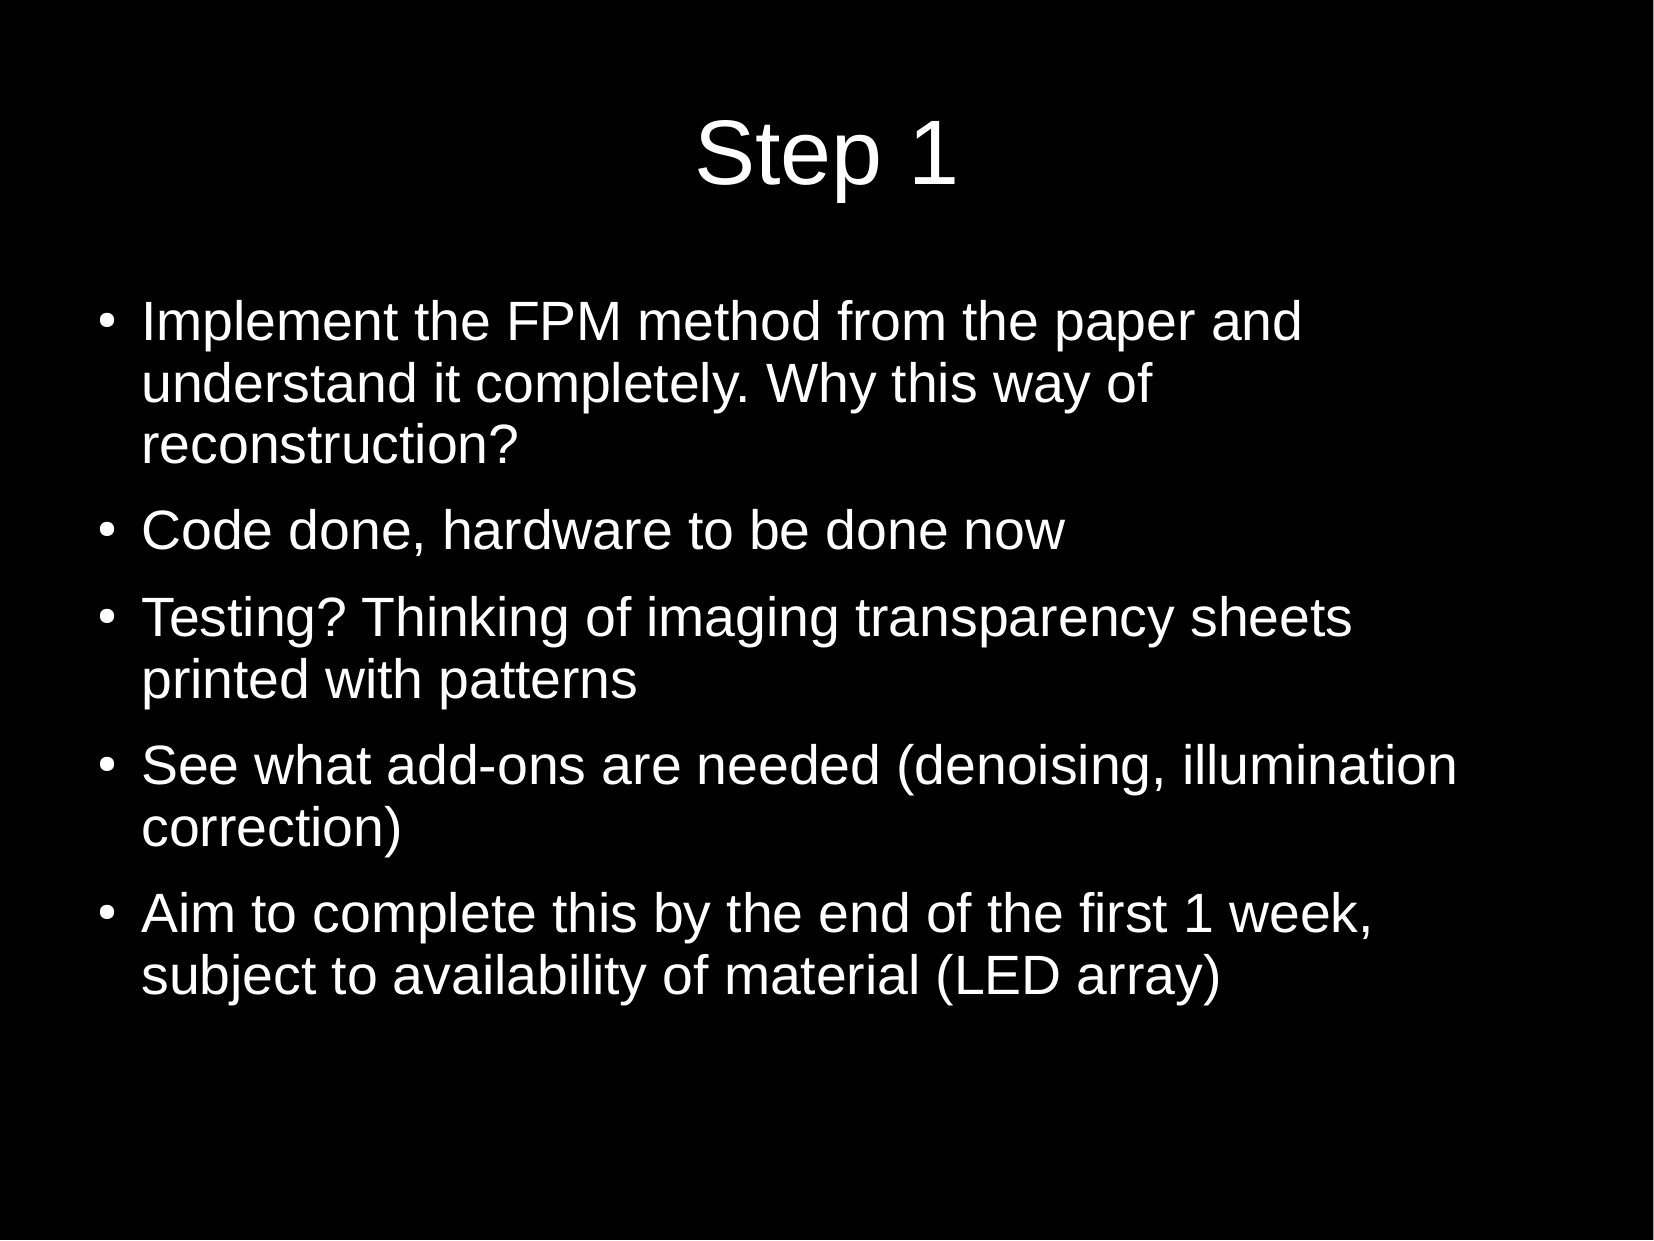

# Step 1
Implement the FPM method from the paper and understand it completely. Why this way of reconstruction?
Code done, hardware to be done now
Testing? Thinking of imaging transparency sheets printed with patterns
See what add-ons are needed (denoising, illumination correction)
Aim to complete this by the end of the first 1 week, subject to availability of material (LED array)